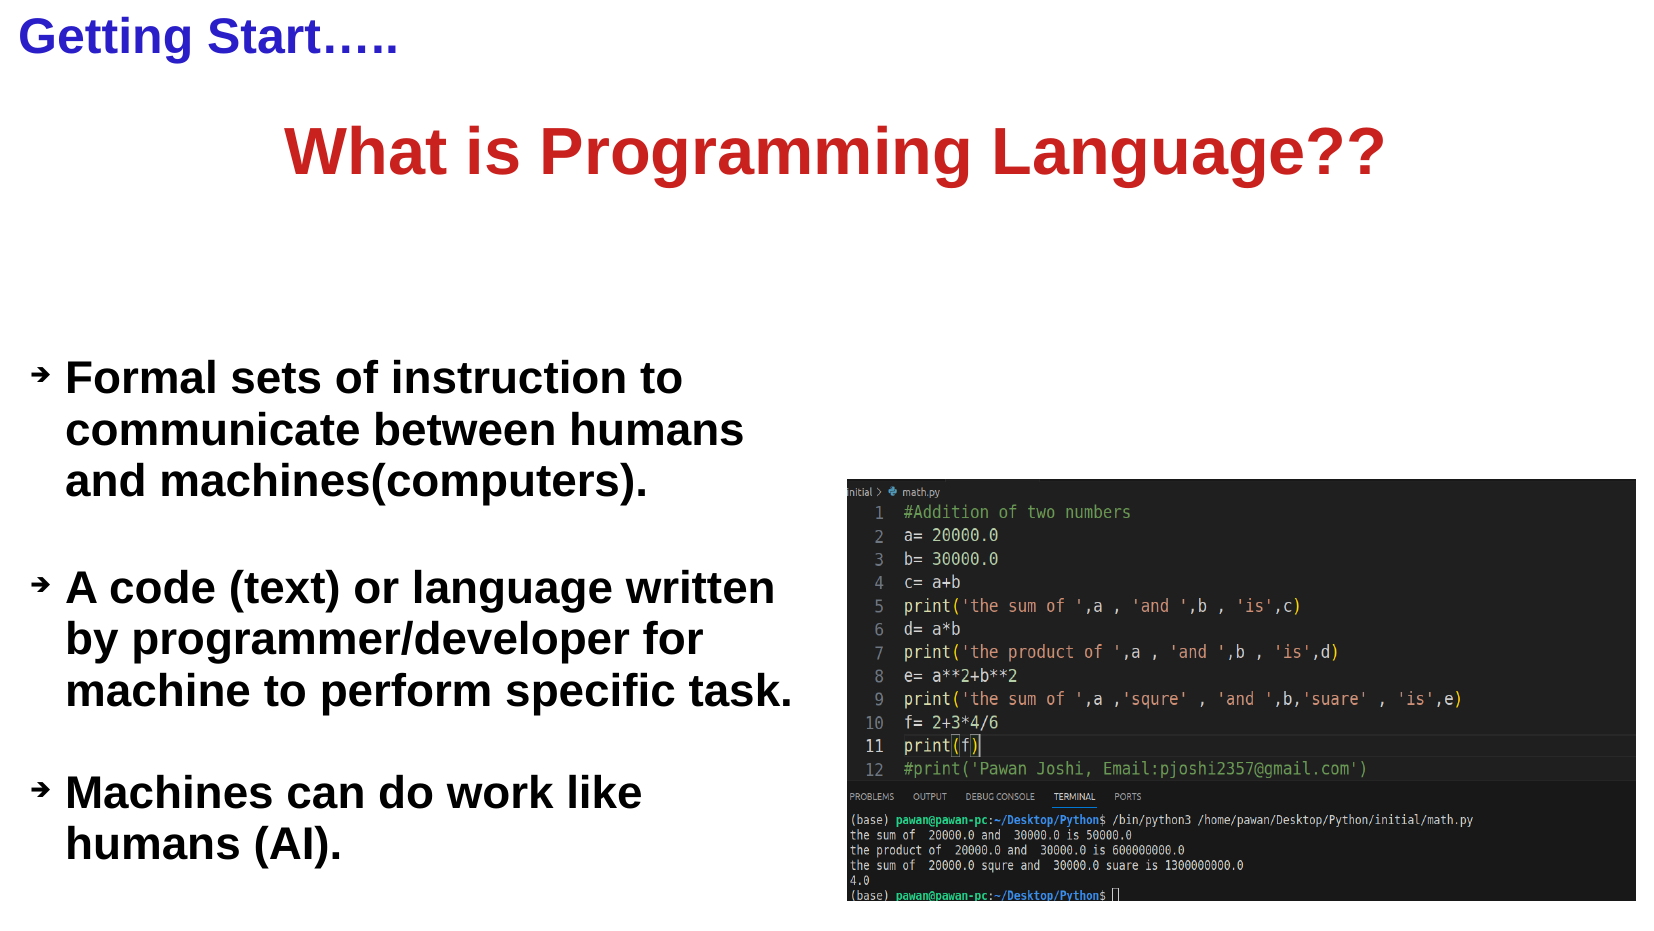

Getting Start…..
What is Programming Language??
Formal sets of instruction to communicate between humans and machines(computers).
A code (text) or language written by programmer/developer for machine to perform specific task.
Machines can do work like humans (AI).